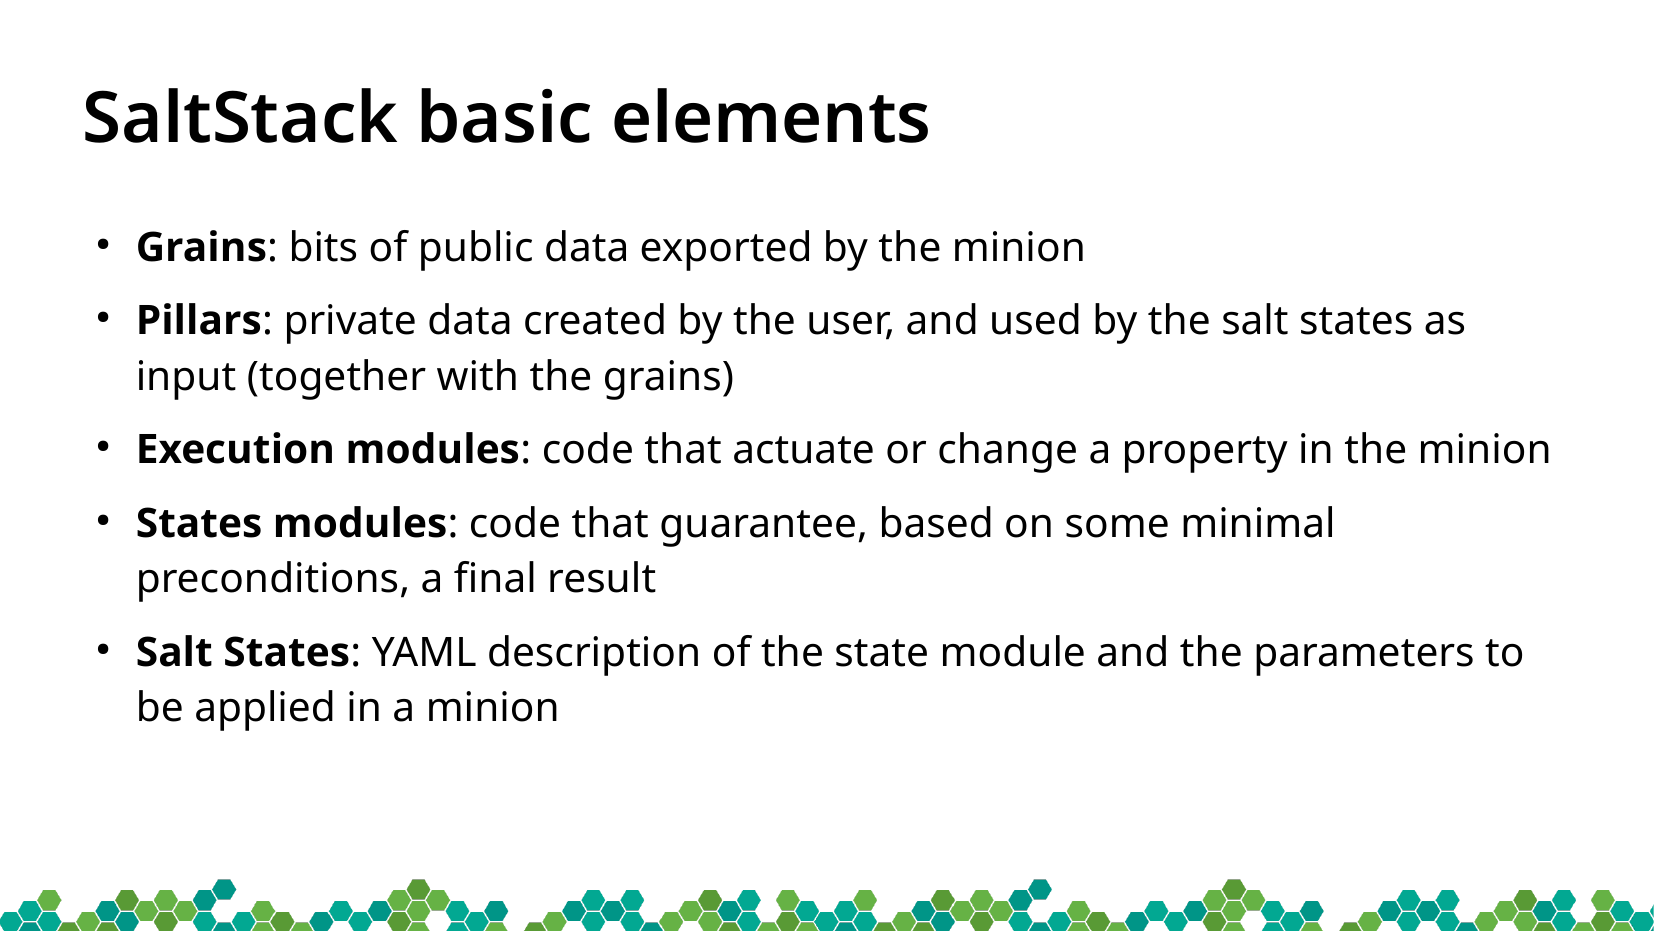

# SaltStack basic elements
Grains: bits of public data exported by the minion
Pillars: private data created by the user, and used by the salt states as input (together with the grains)
Execution modules: code that actuate or change a property in the minion
States modules: code that guarantee, based on some minimal preconditions, a final result
Salt States: YAML description of the state module and the parameters to be applied in a minion